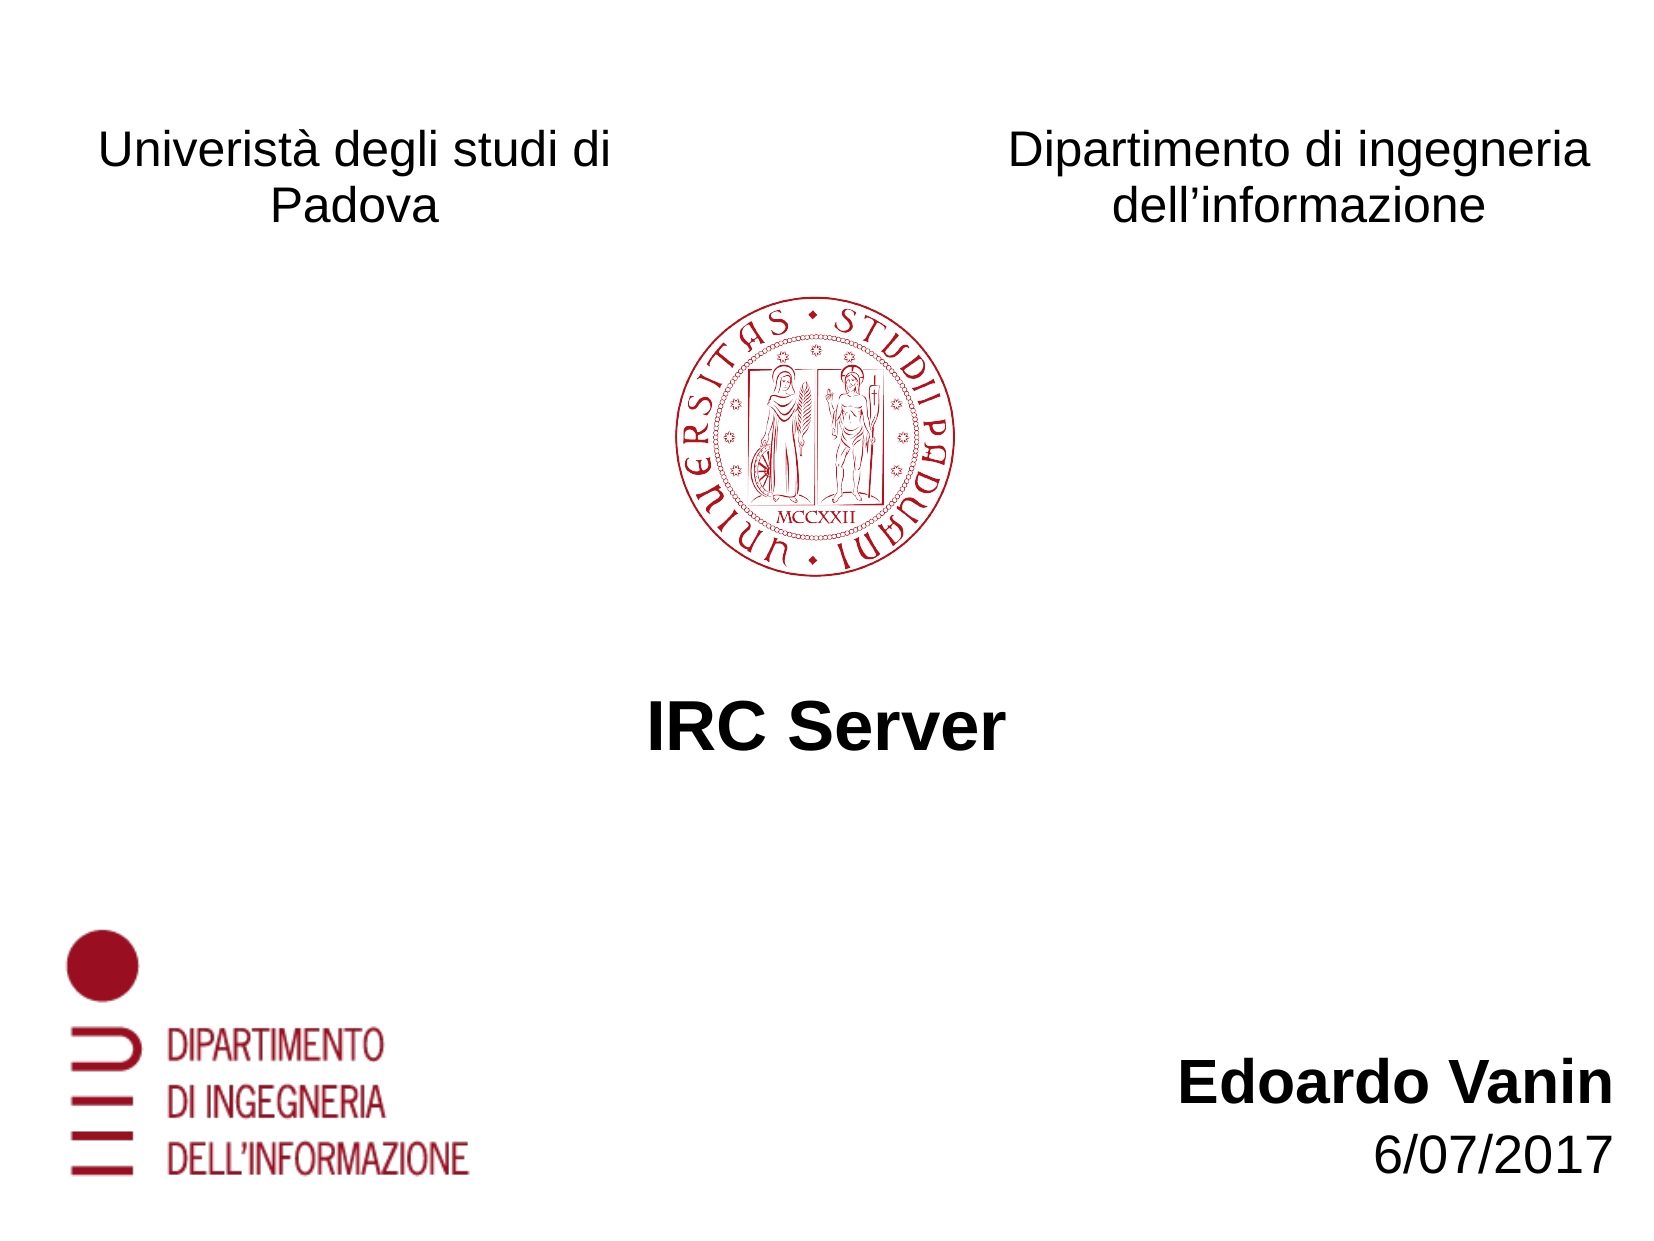

Univeristà degli studi di Padova
Dipartimento di ingegneria dell’informazione
# IRC Server
Edoardo Vanin
6/07/2017